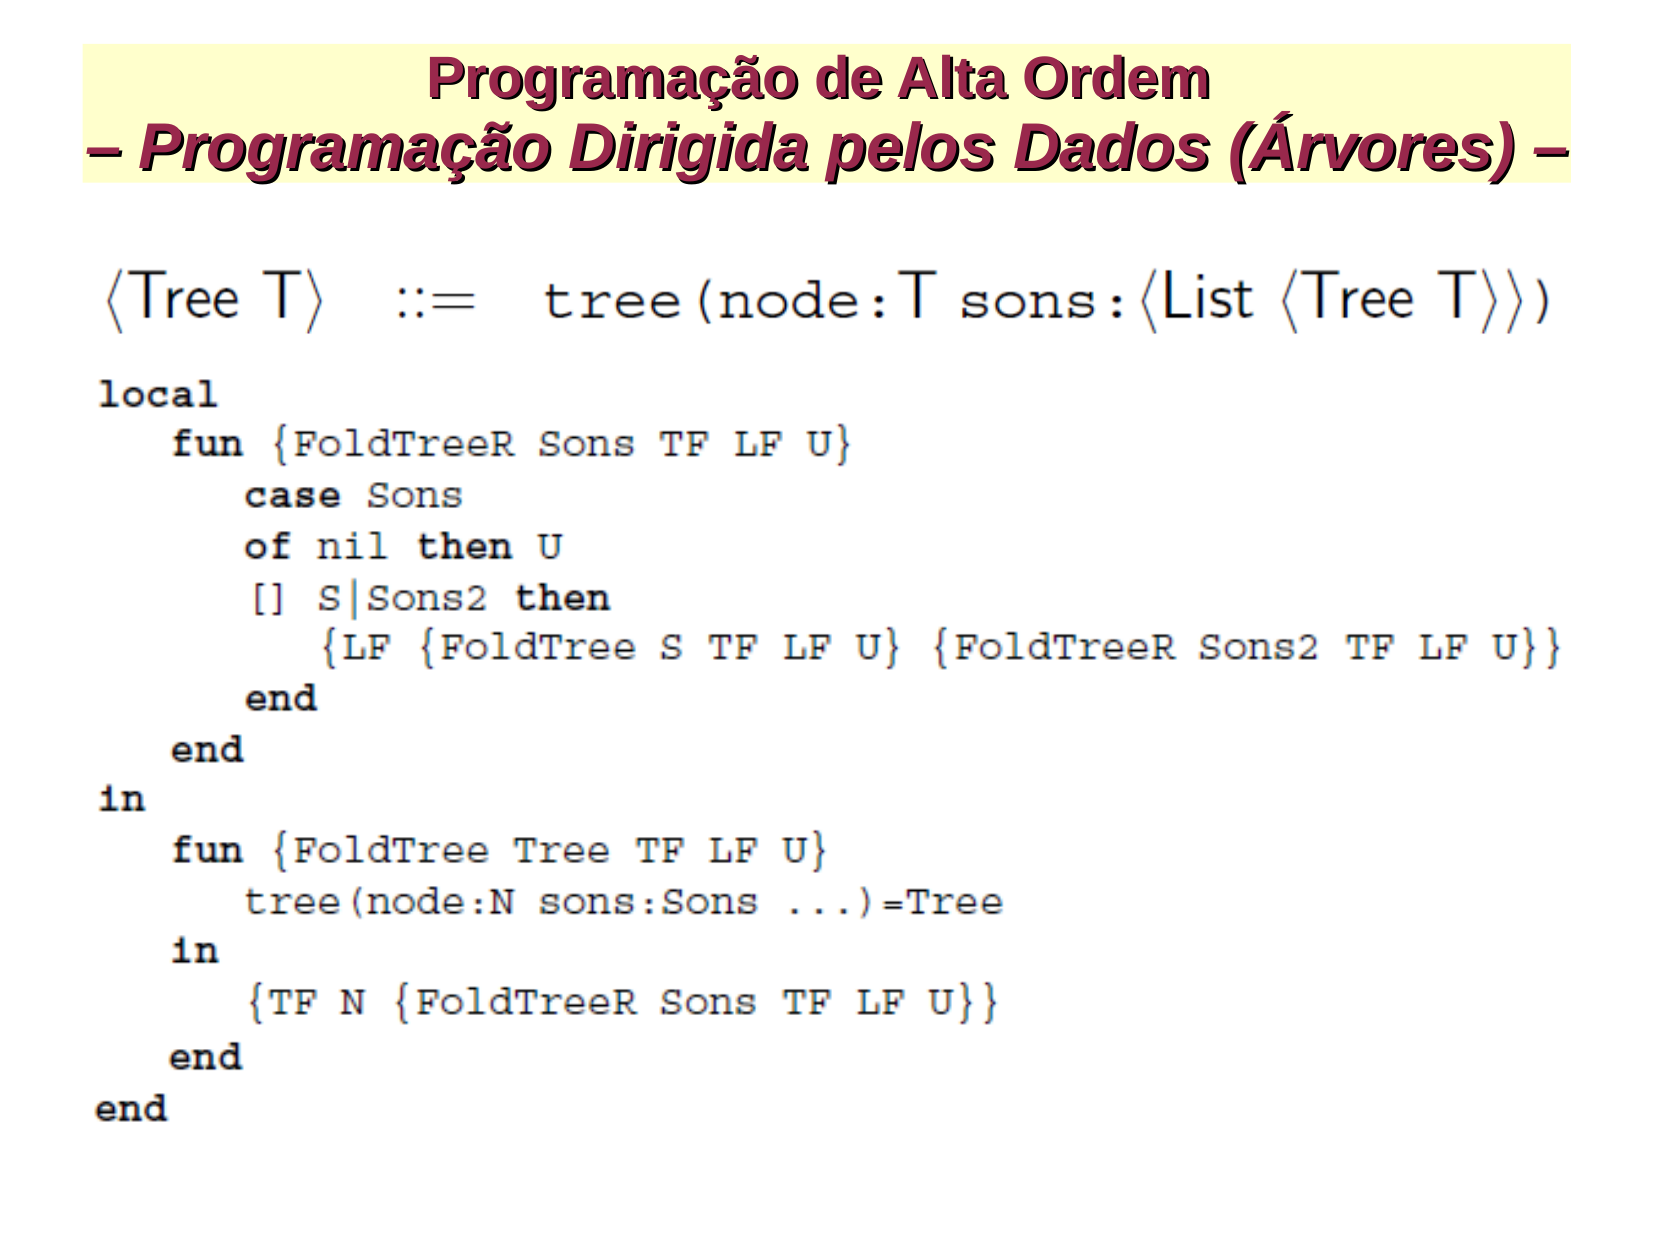

# Programação de Alta Ordem – Programação Dirigida pelos Dados (Árvores) –